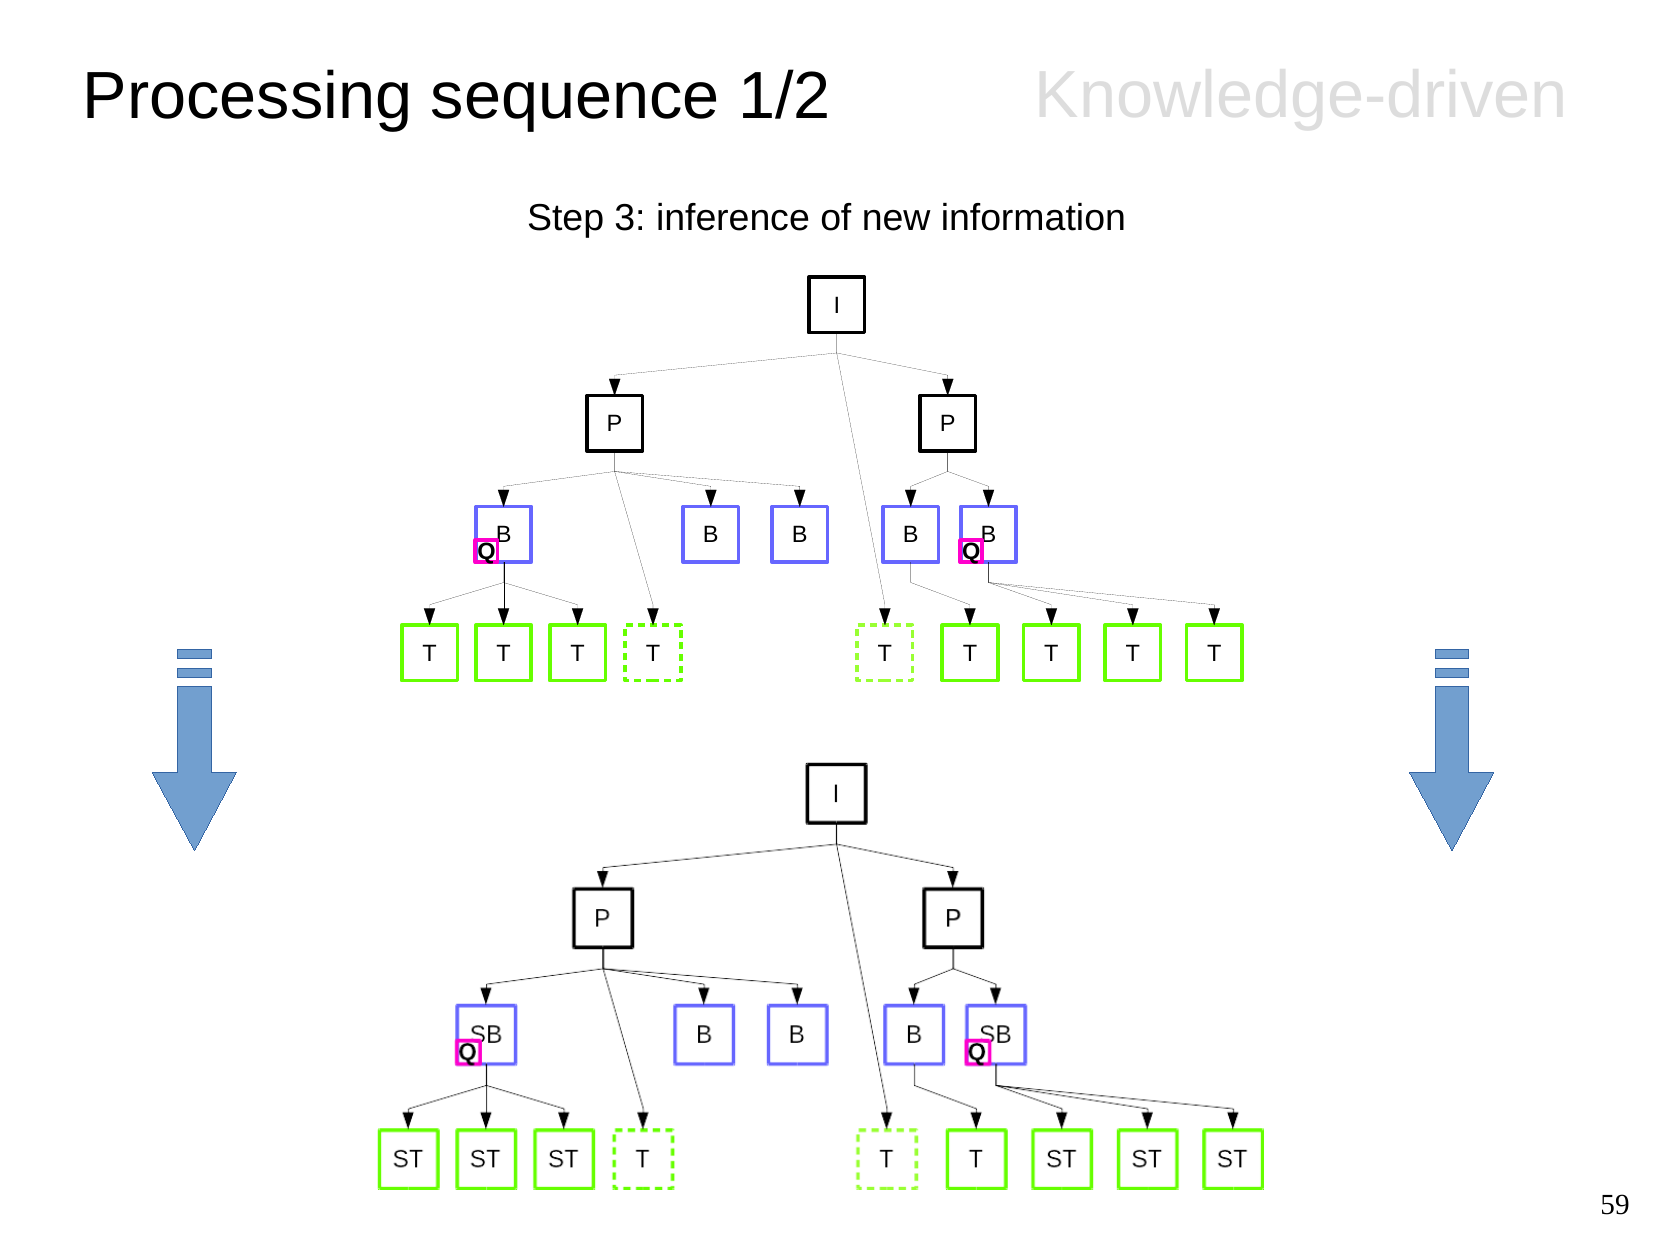

# Processing sequence 1/2
Step 3: inference of new information
59